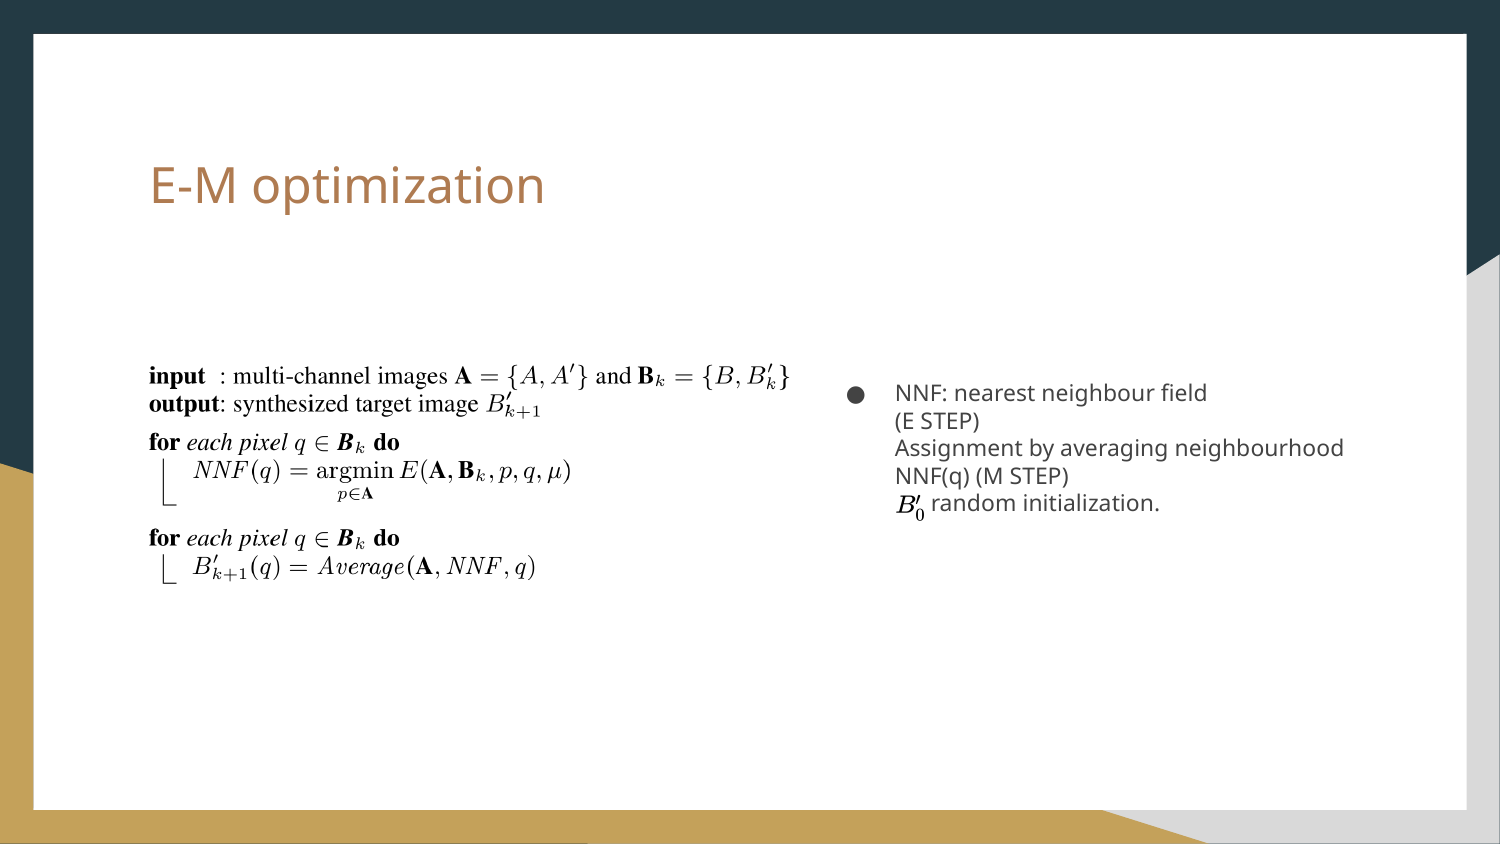

# E-M optimization
NNF: nearest neighbour field
(E STEP)
Assignment by averaging neighbourhood NNF(q) (M STEP)
 random initialization.